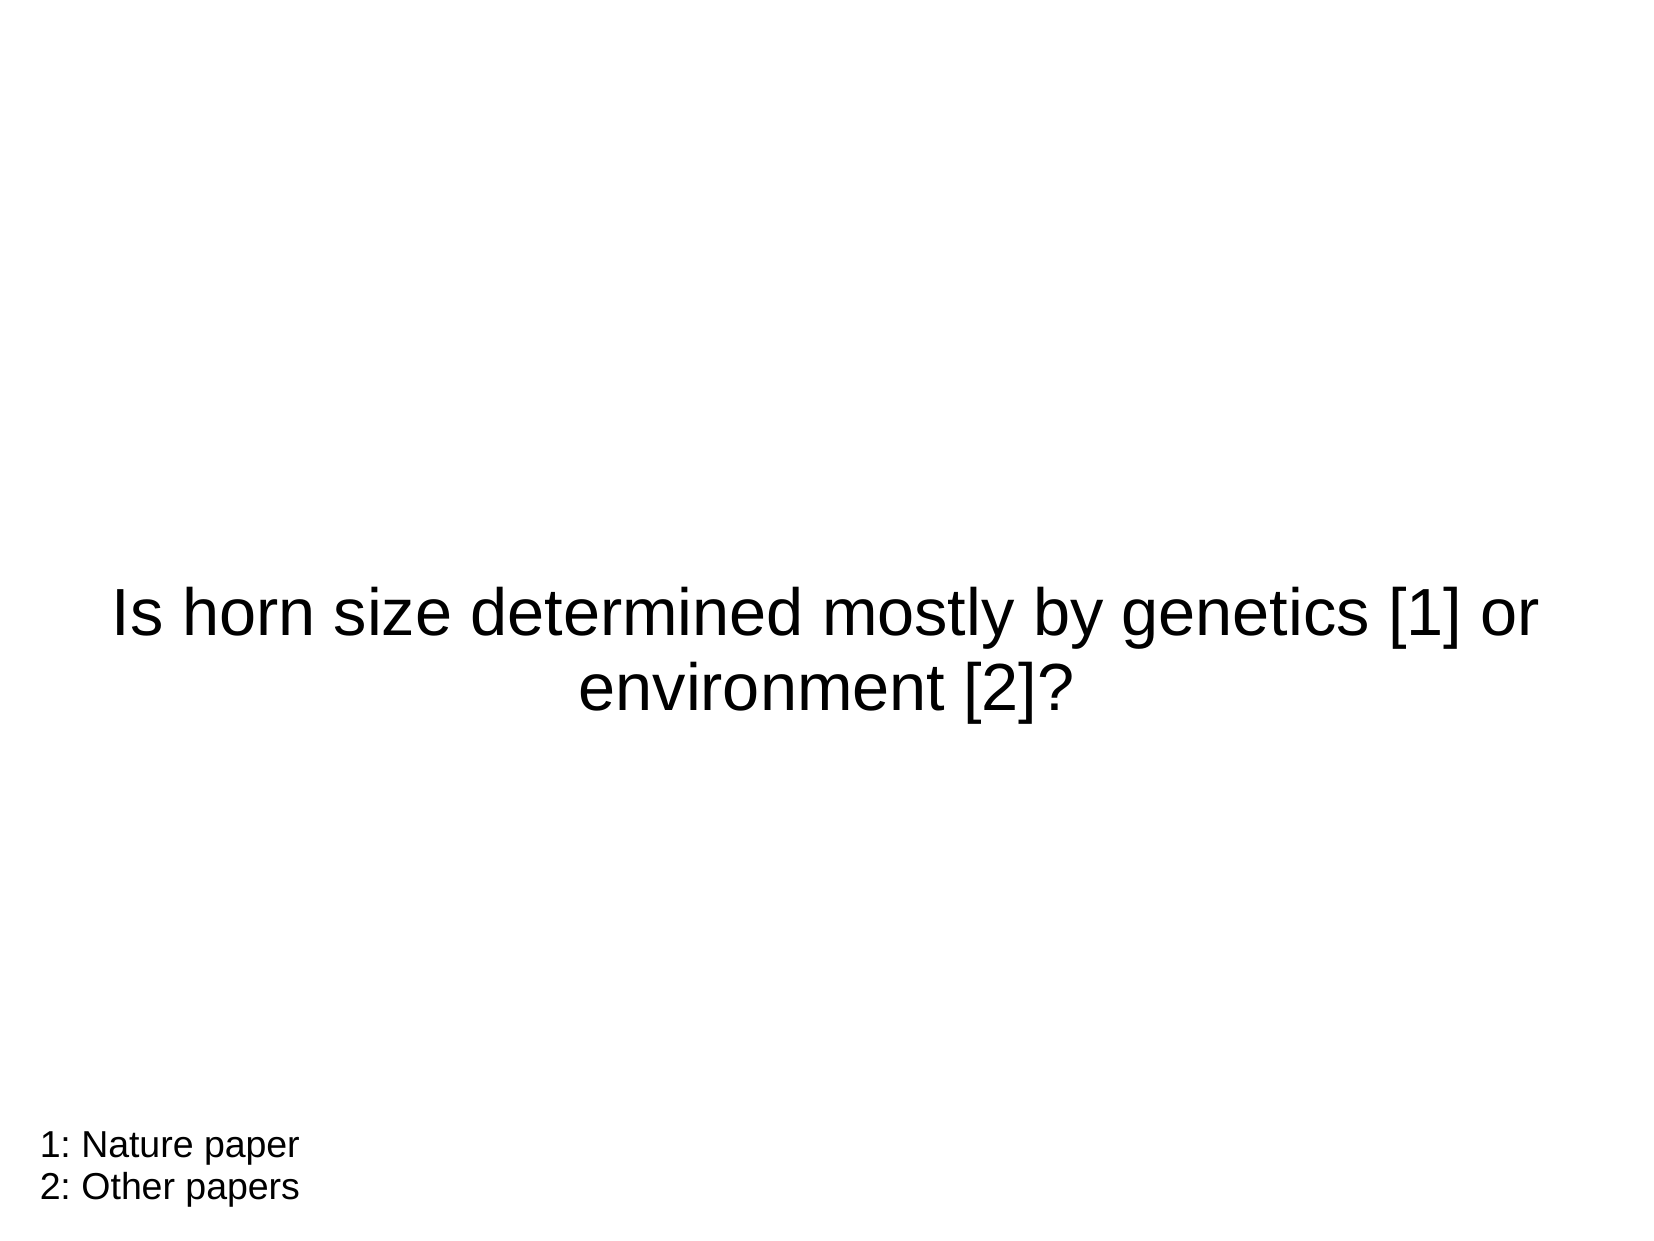

#
Is horn size determined mostly by genetics [1] or environment [2]?
1: Nature paper
2: Other papers